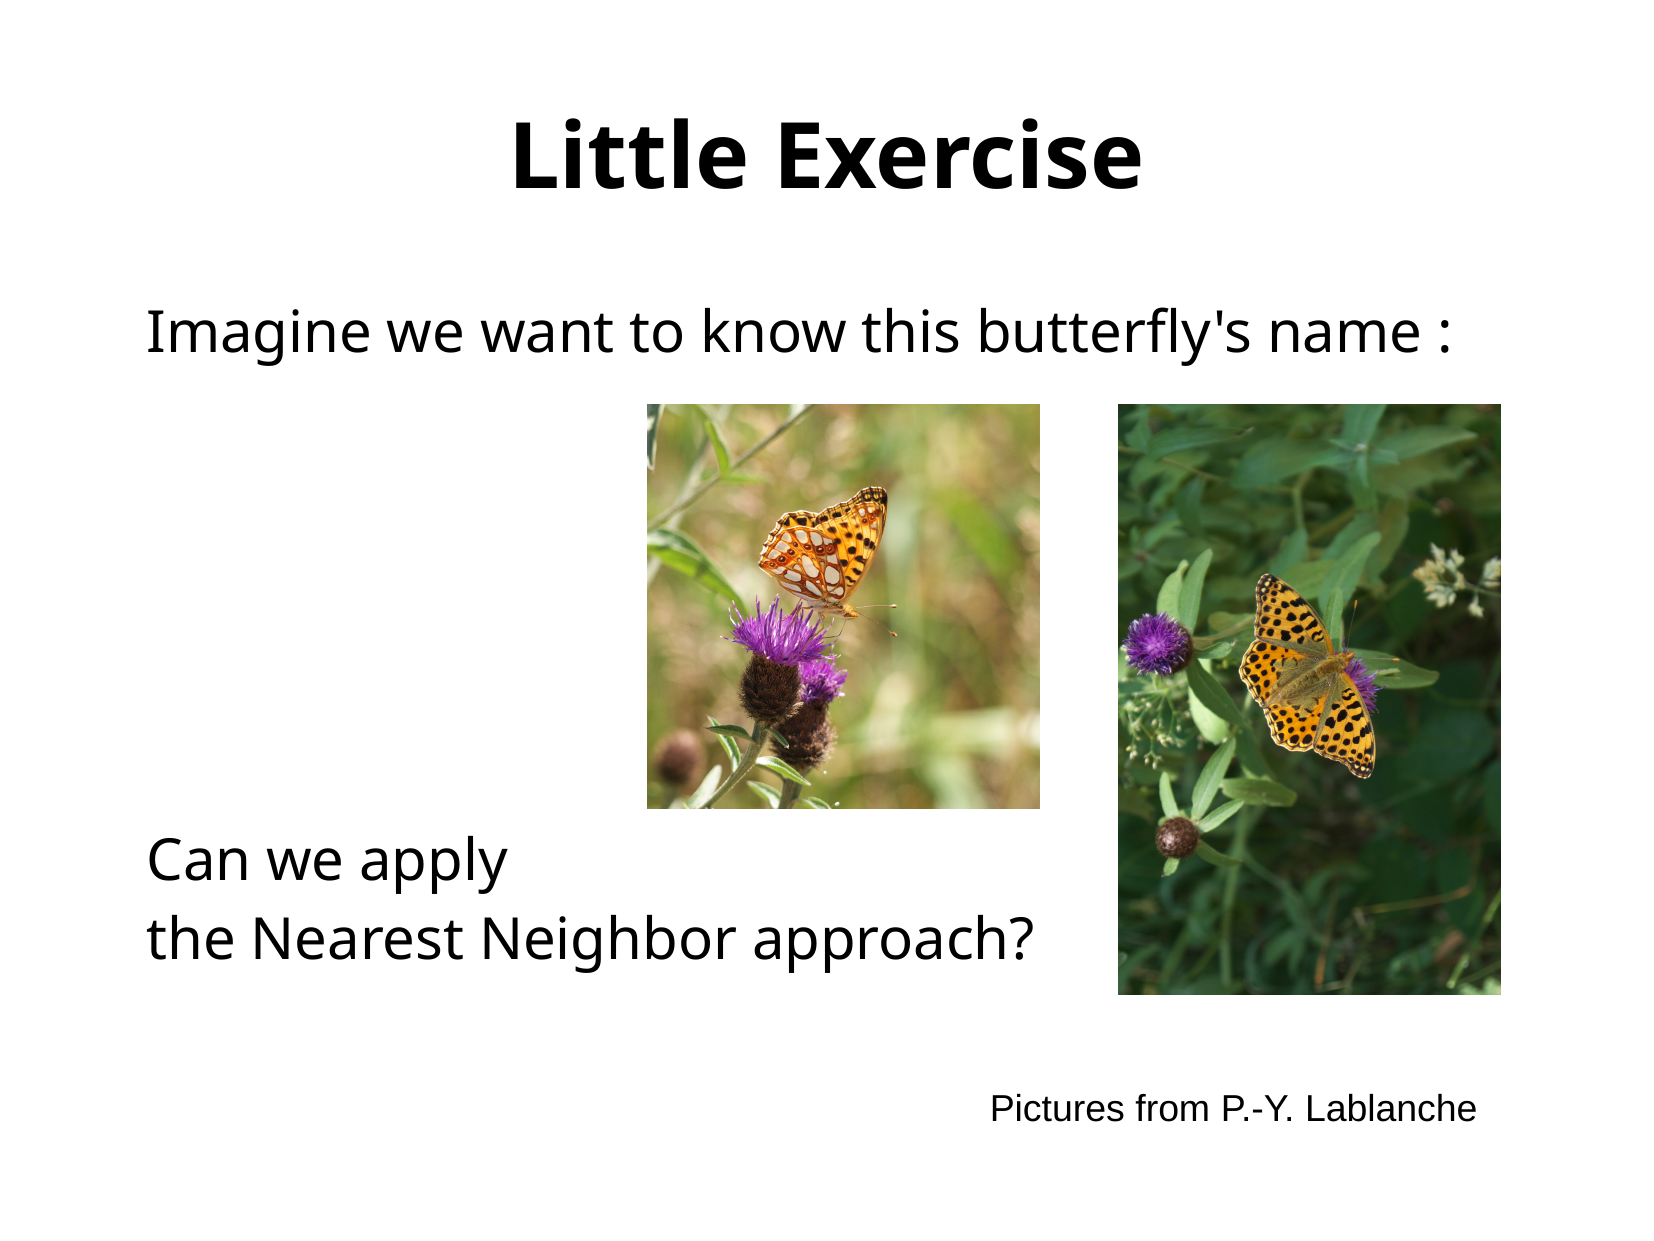

# Little Exercise
Imagine we want to know this butterfly's name :
Can we apply
the Nearest Neighbor approach?
Pictures from P.-Y. Lablanche